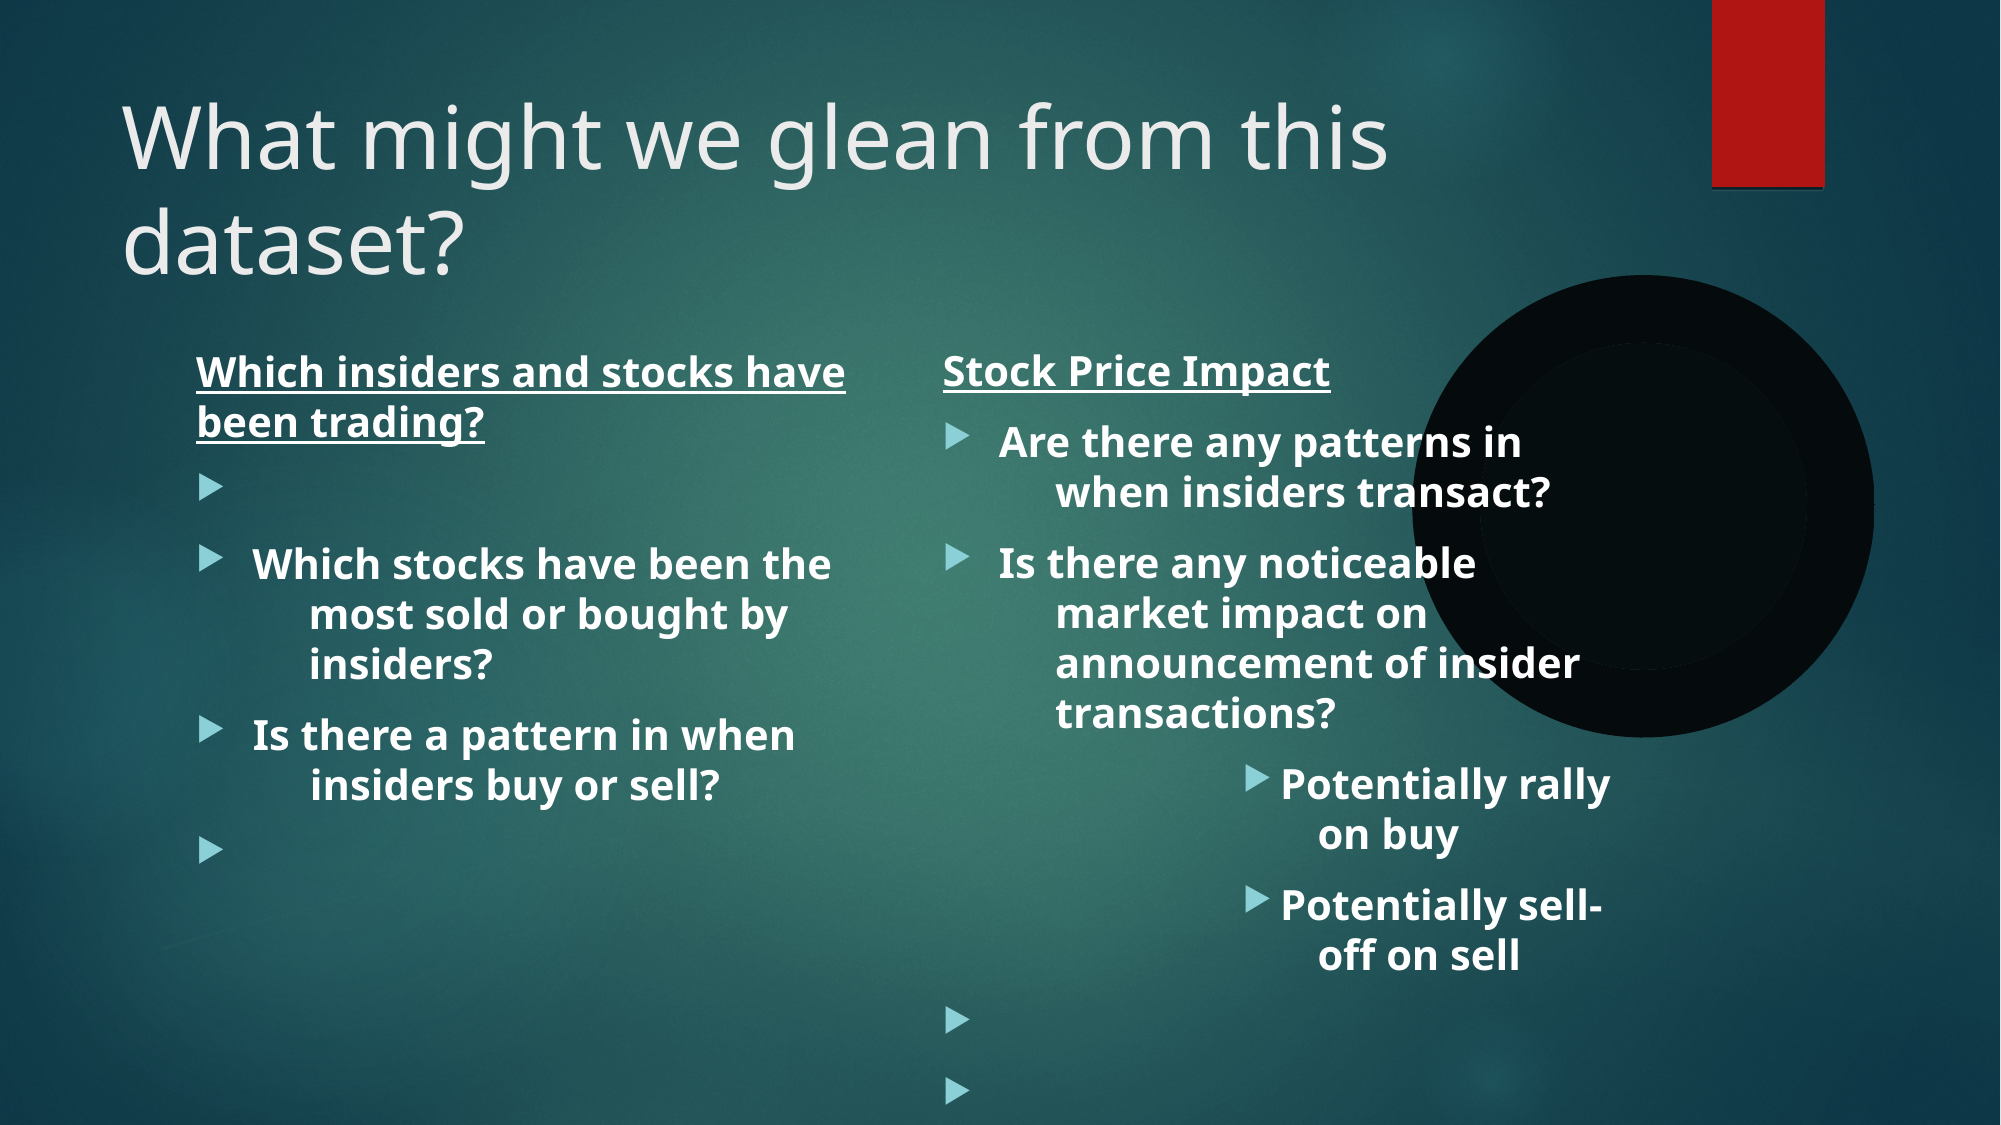

# What might we glean from this dataset?
Stock Price Impact
Are there any patterns in when insiders transact?
Is there any noticeable market impact on announcement of insider transactions?
Potentially rally on buy
Potentially sell-off on sell
Which insiders and stocks have been trading?
Which stocks have been the most sold or bought by insiders?
Is there a pattern in when insiders buy or sell?